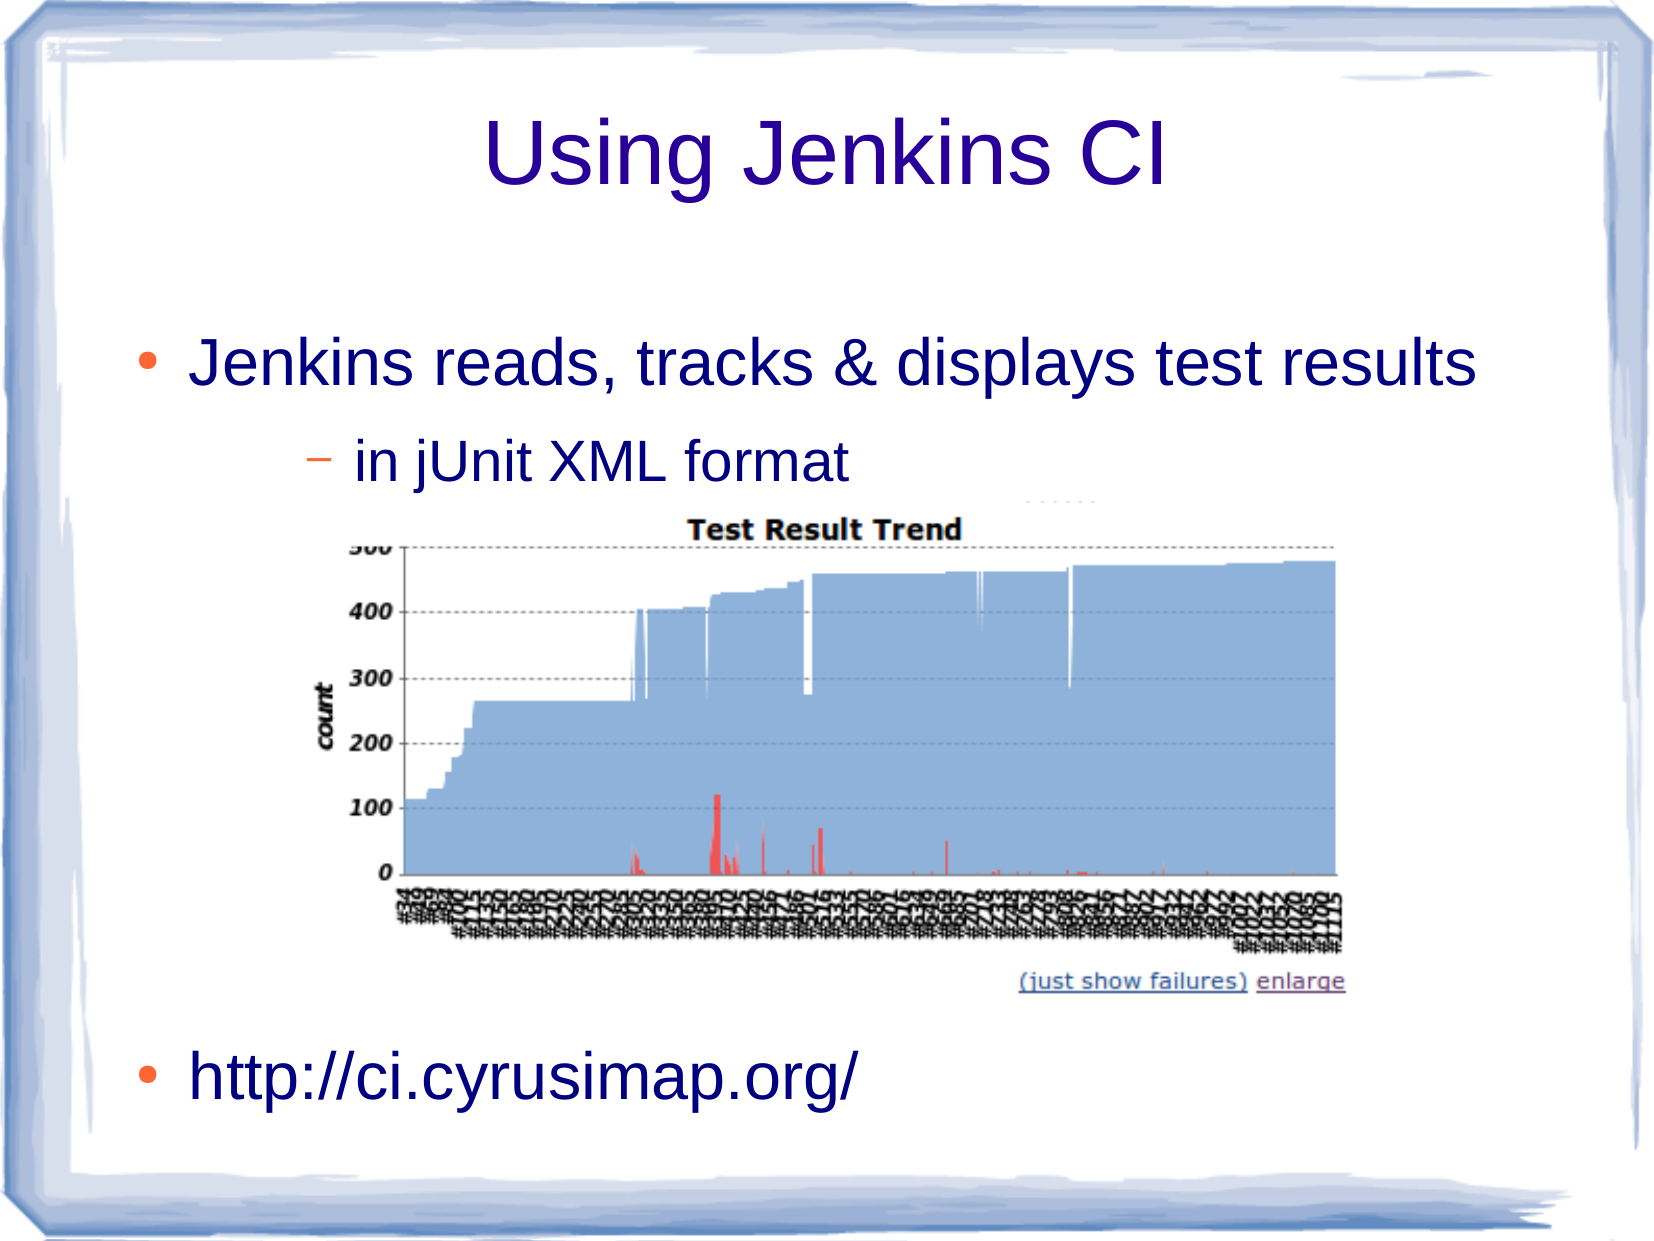

# Using Jenkins CI
Jenkins reads, tracks & displays test results
in jUnit XML format
http://ci.cyrusimap.org/